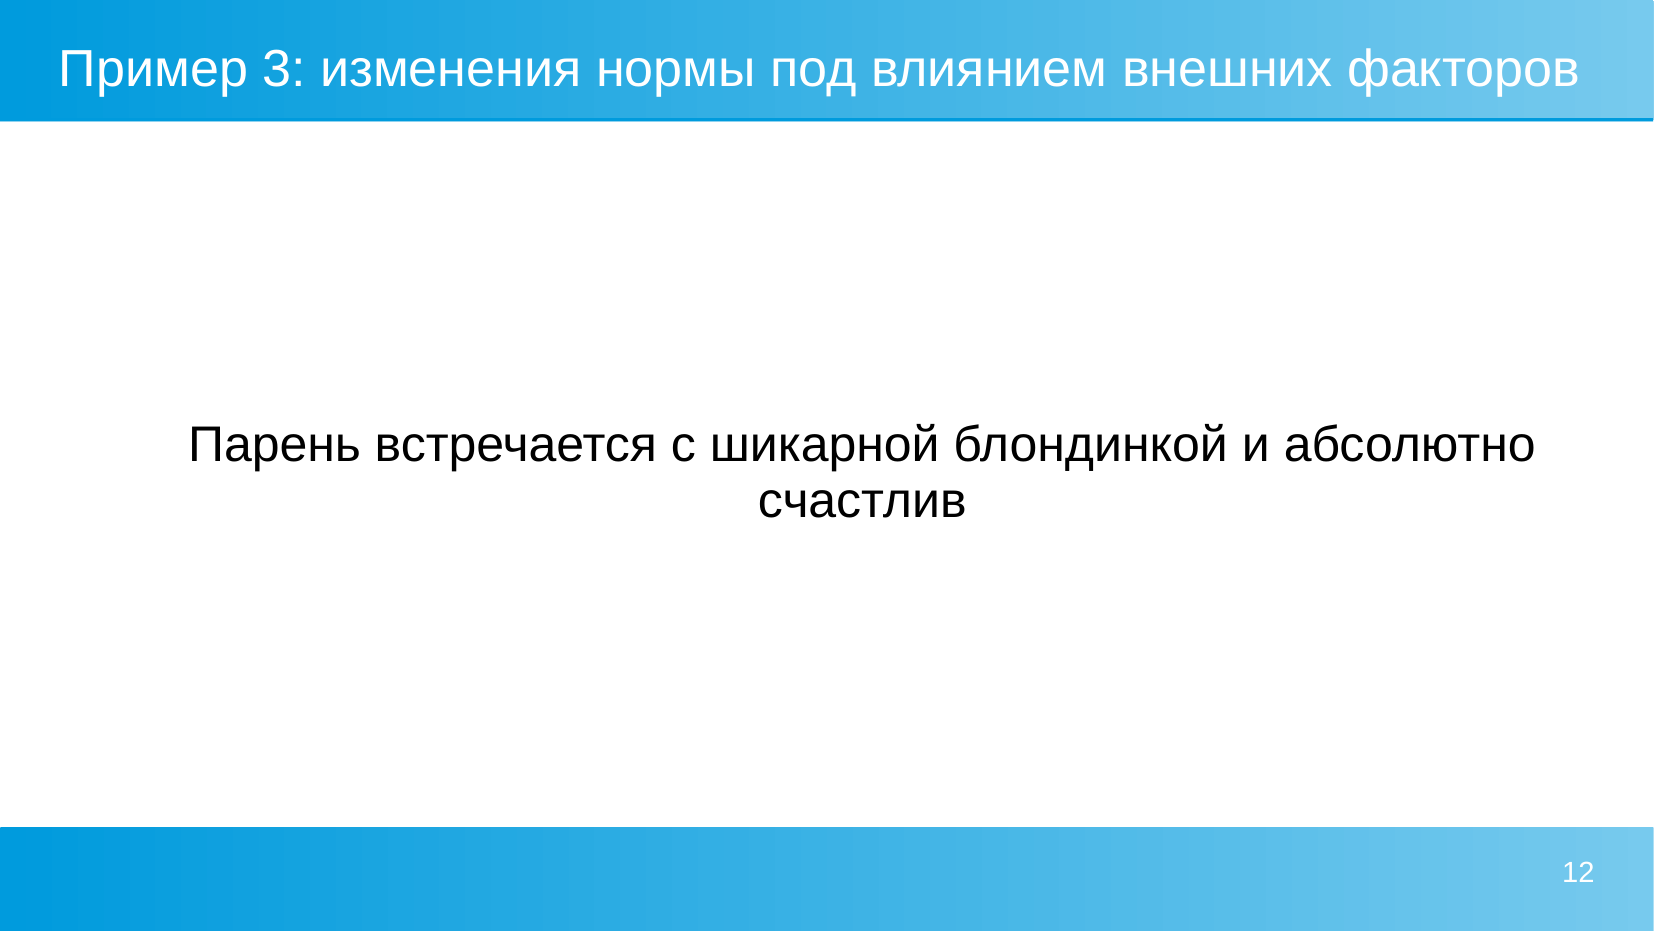

# Пример 3: изменения нормы под влиянием внешних факторов
Парень встречается с шикарной блондинкой и абсолютно счастлив
12